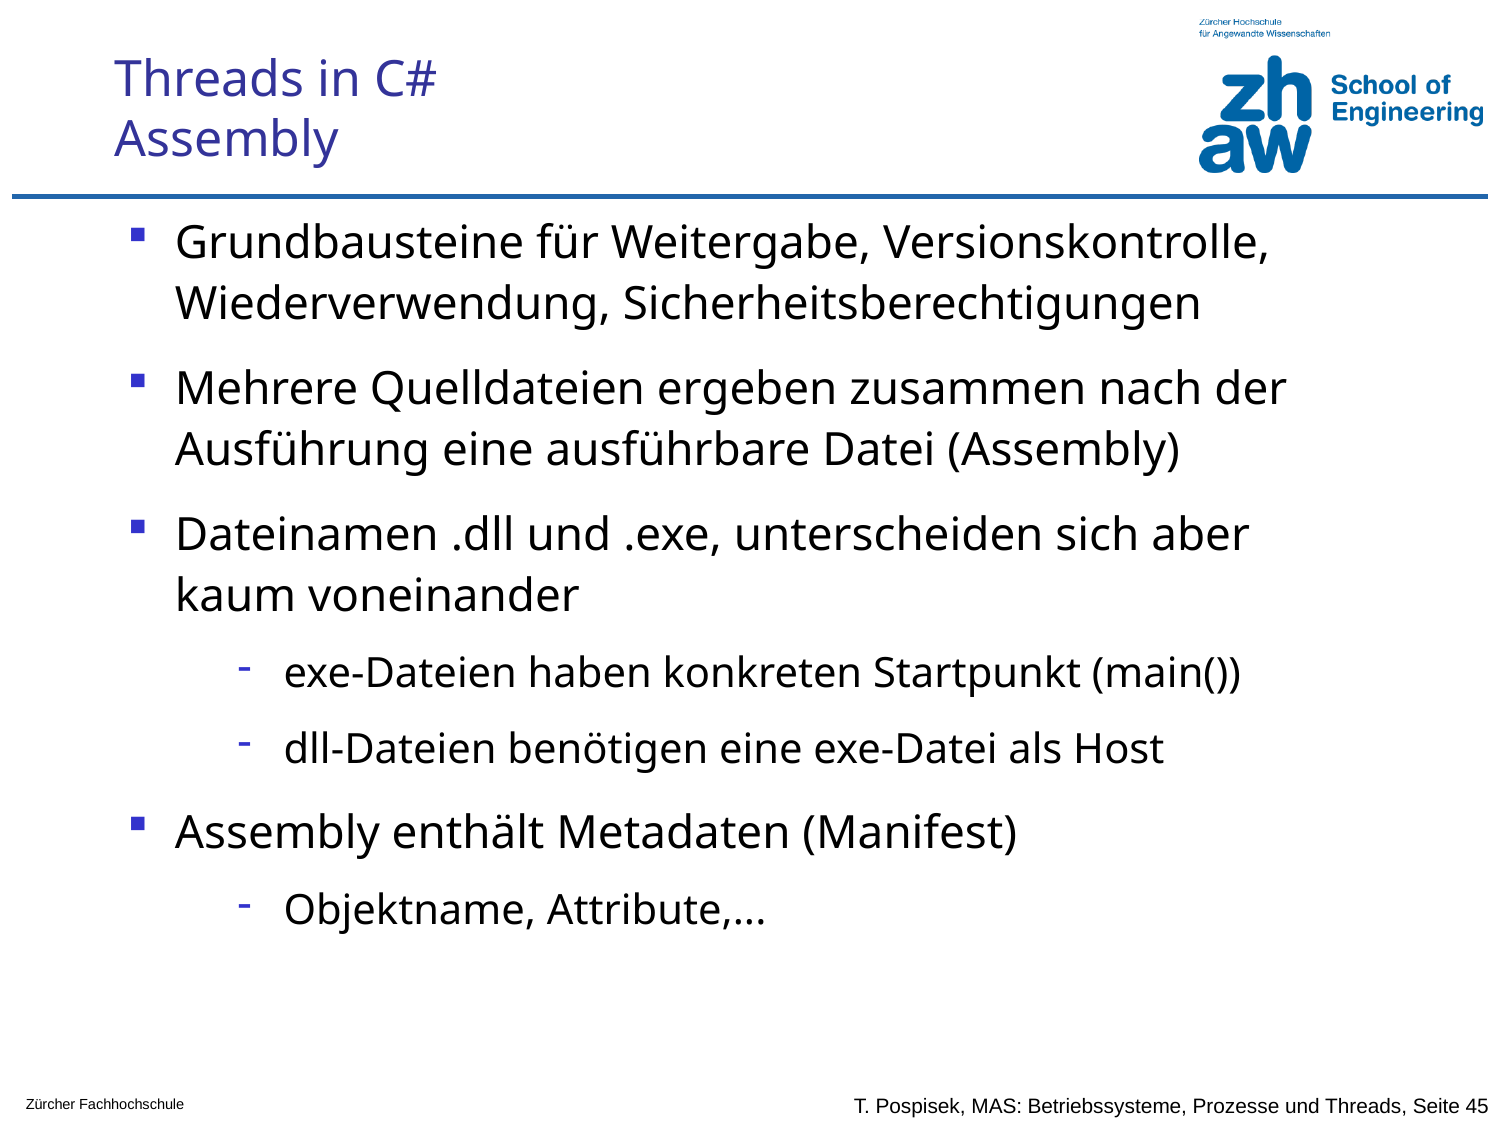

# Threads in C# Assembly
Grundbausteine für Weitergabe, Versionskontrolle, Wiederverwendung, Sicherheitsberechtigungen
Mehrere Quelldateien ergeben zusammen nach der Ausführung eine ausführbare Datei (Assembly)
Dateinamen .dll und .exe, unterscheiden sich aber kaum voneinander
exe-Dateien haben konkreten Startpunkt (main())
dll-Dateien benötigen eine exe-Datei als Host
Assembly enthält Metadaten (Manifest)
Objektname, Attribute,...